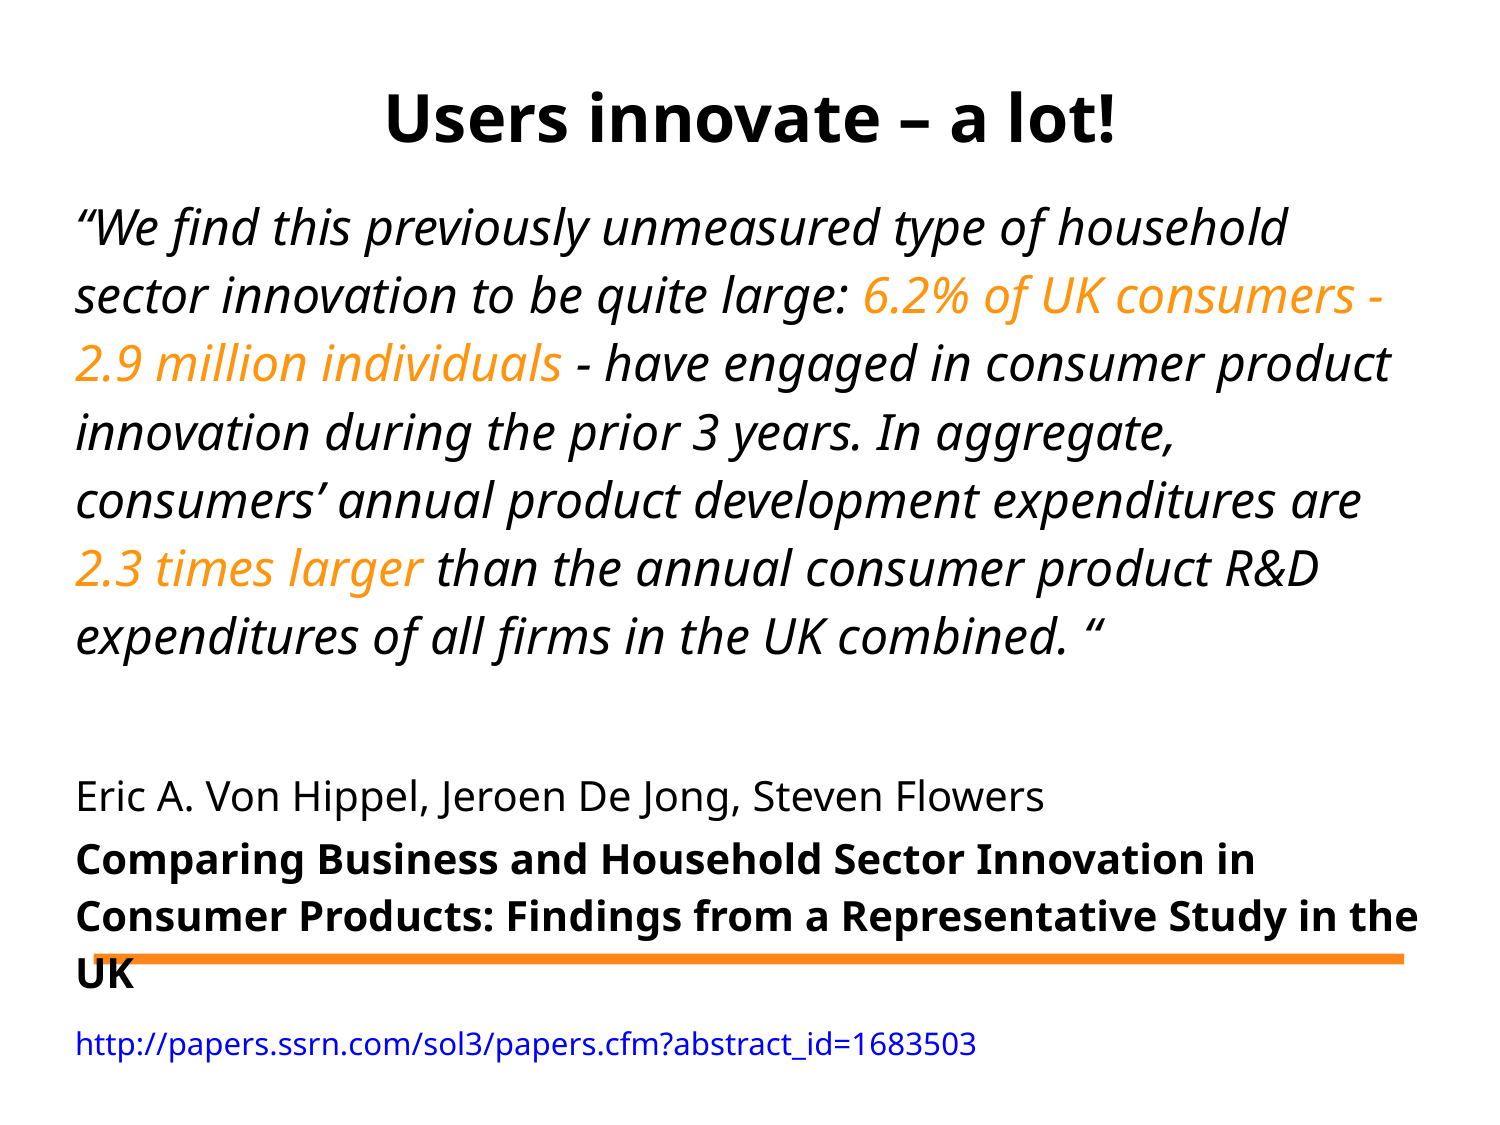

# Users innovate – a lot!
“We find this previously unmeasured type of household sector innovation to be quite large: 6.2% of UK consumers - 2.9 million individuals - have engaged in consumer product innovation during the prior 3 years. In aggregate, consumers’ annual product development expenditures are 2.3 times larger than the annual consumer product R&D expenditures of all firms in the UK combined. “
Eric A. Von Hippel, Jeroen De Jong, Steven Flowers
Comparing Business and Household Sector Innovation in Consumer Products: Findings from a Representative Study in the UK
http://papers.ssrn.com/sol3/papers.cfm?abstract_id=1683503